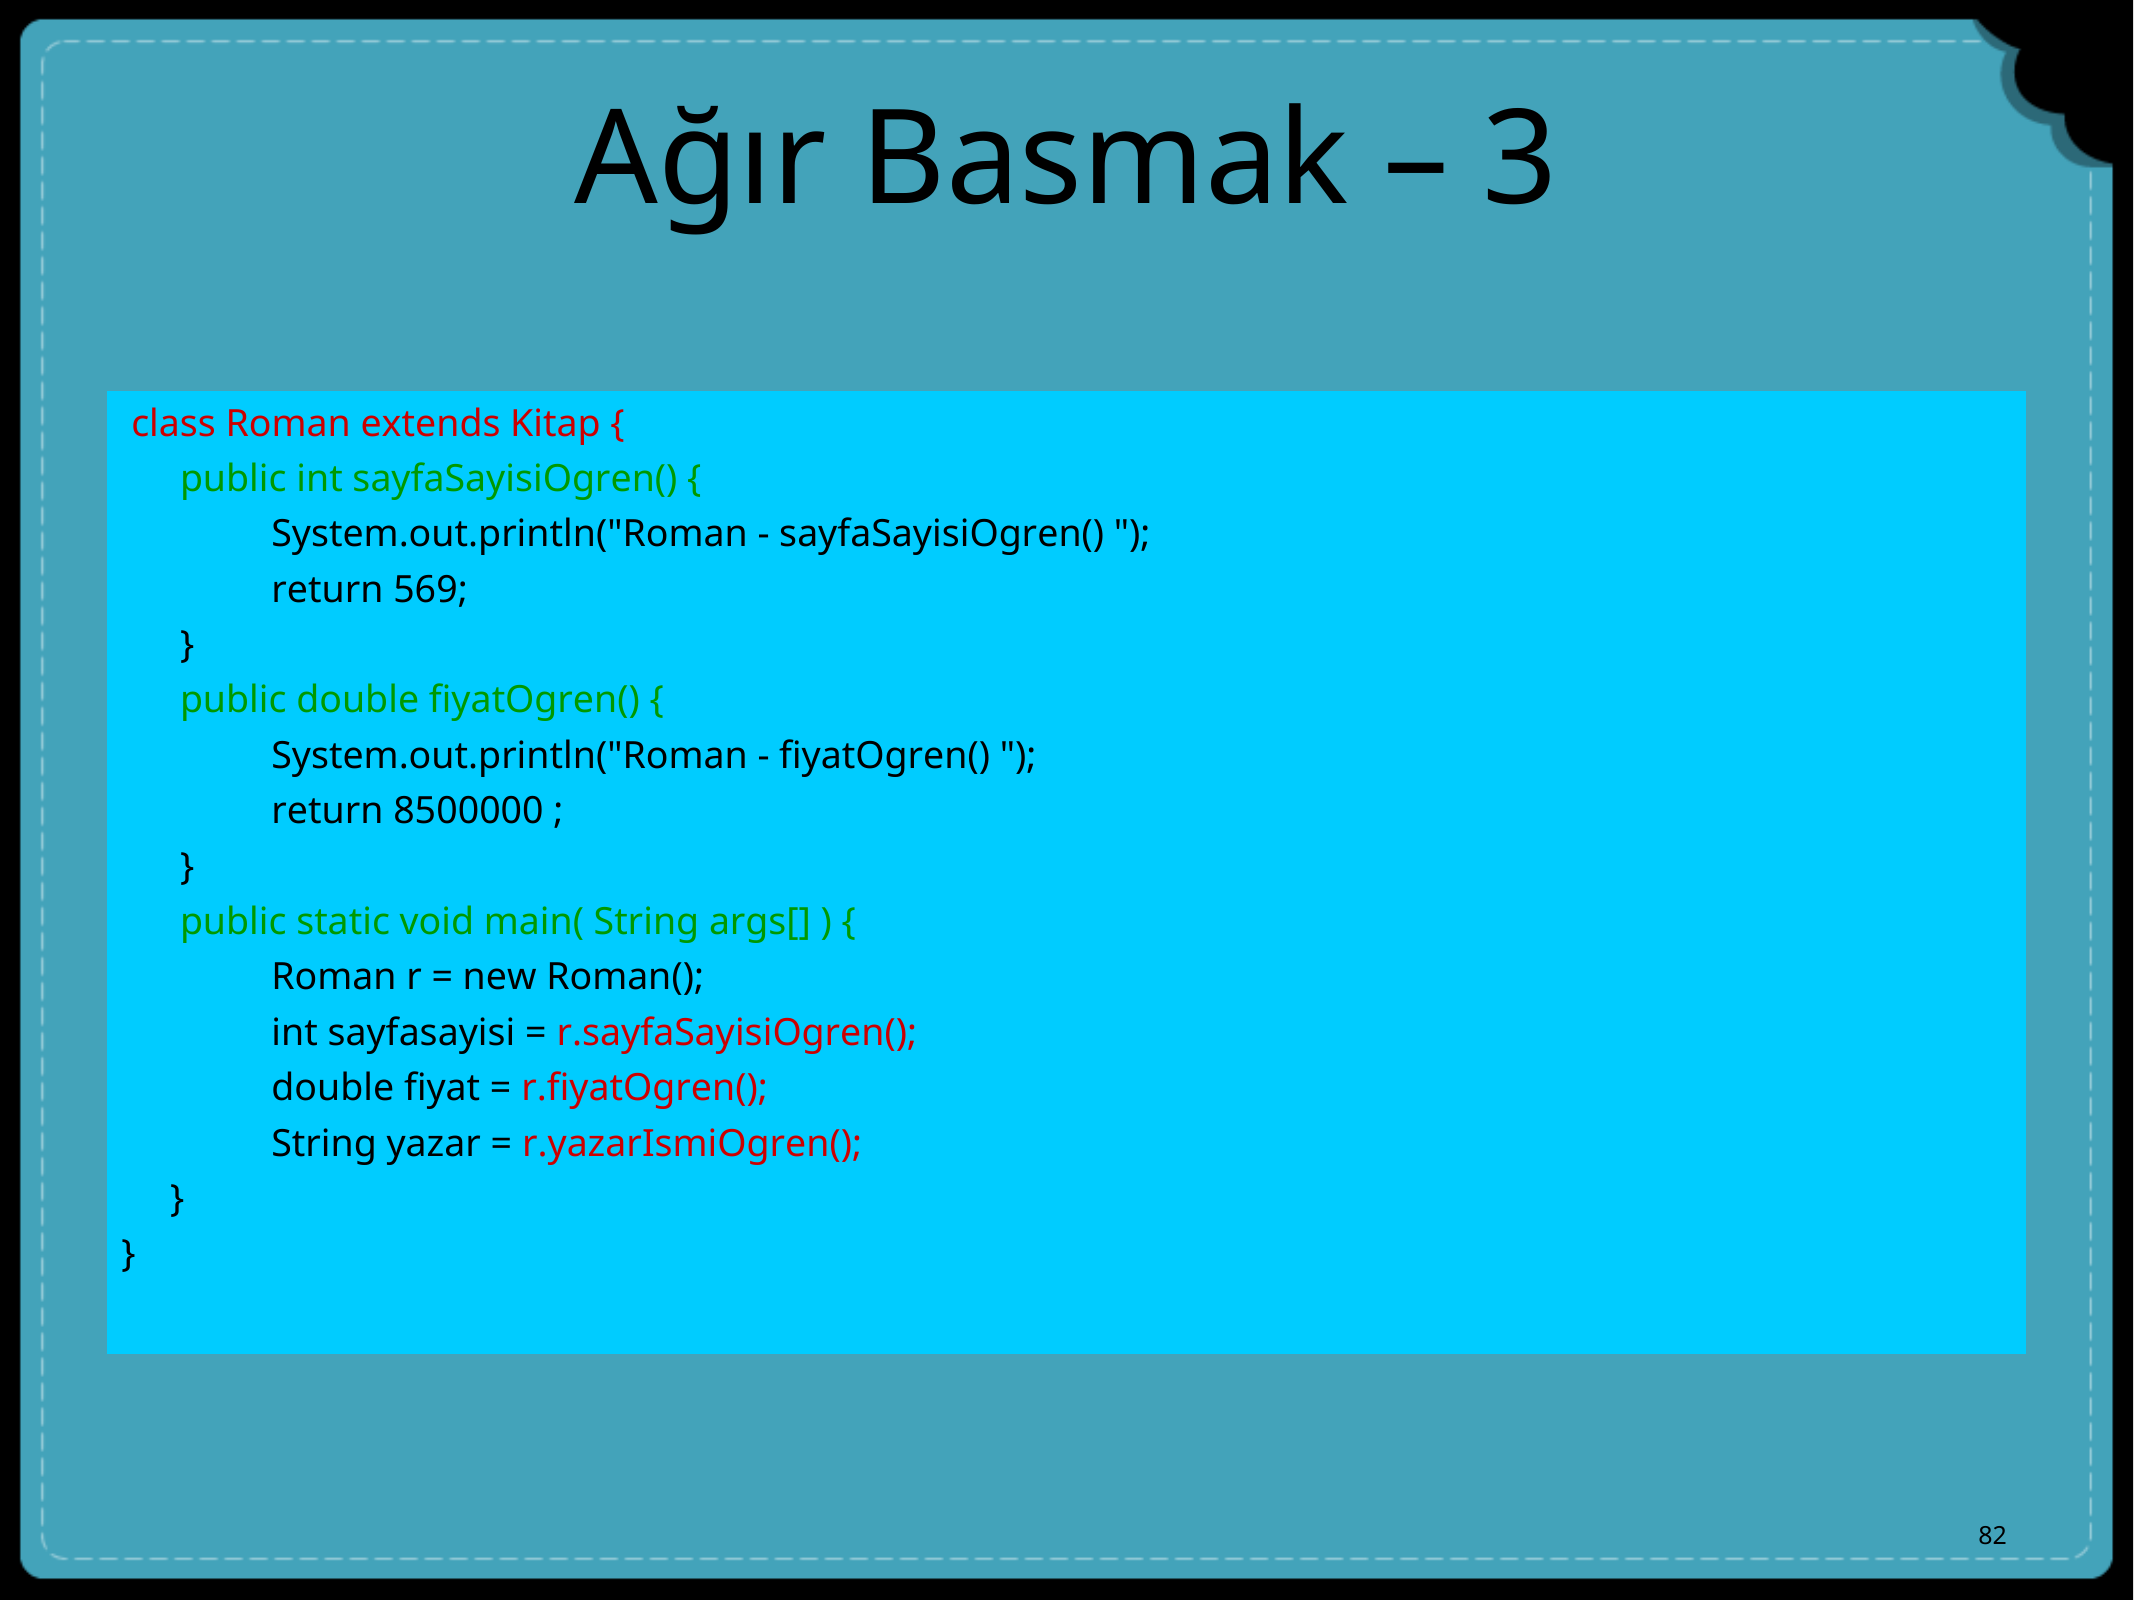

# Ağır Basmak – 3
| class Roman extends Kitap { public int sayfaSayisiOgren() { System.out.println("Roman - sayfaSayisiOgren() "); return 569; } public double fiyatOgren() { System.out.println("Roman - fiyatOgren() "); return 8500000 ; } public static void main( String args[] ) { Roman r = new Roman(); int sayfasayisi = r.sayfaSayisiOgren(); double fiyat = r.fiyatOgren(); String yazar = r.yazarIsmiOgren(); } } |
| --- |
82